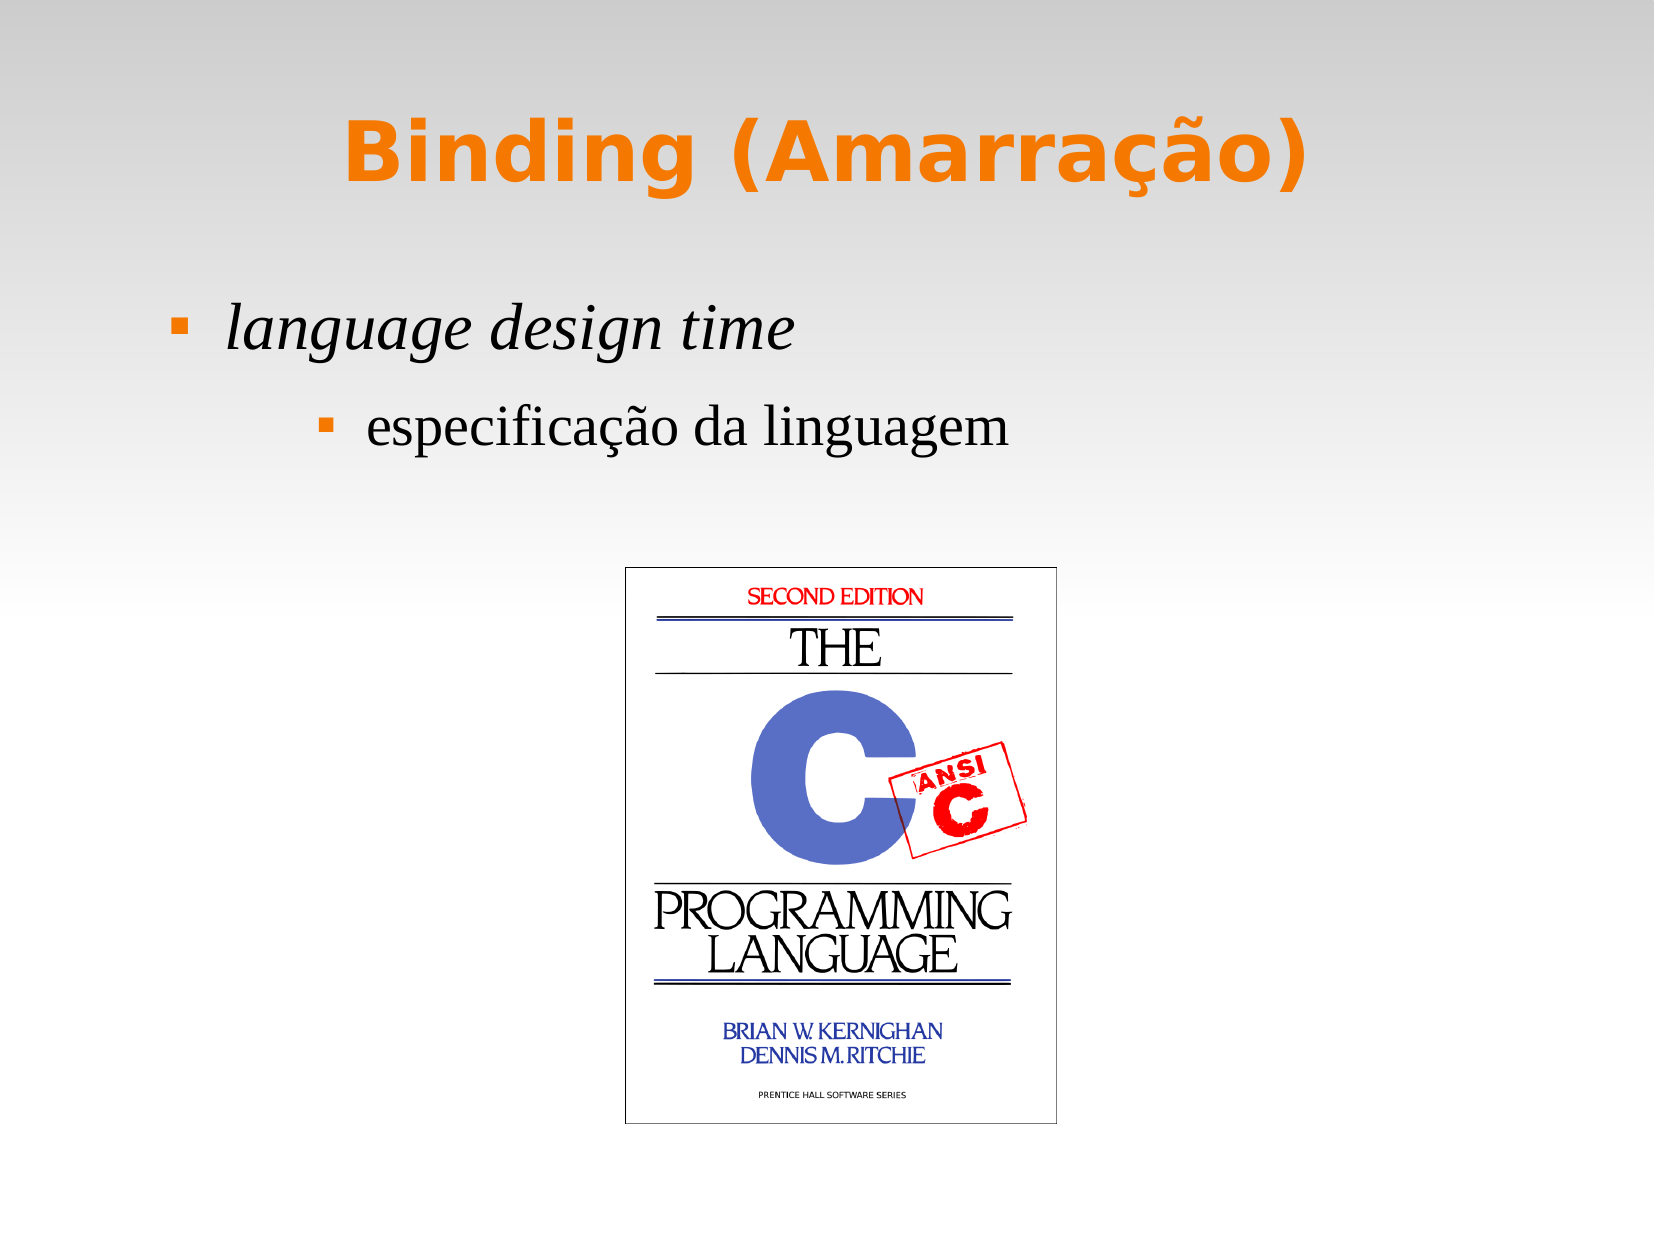

# Binding (Amarração)
language design time
especificação da linguagem